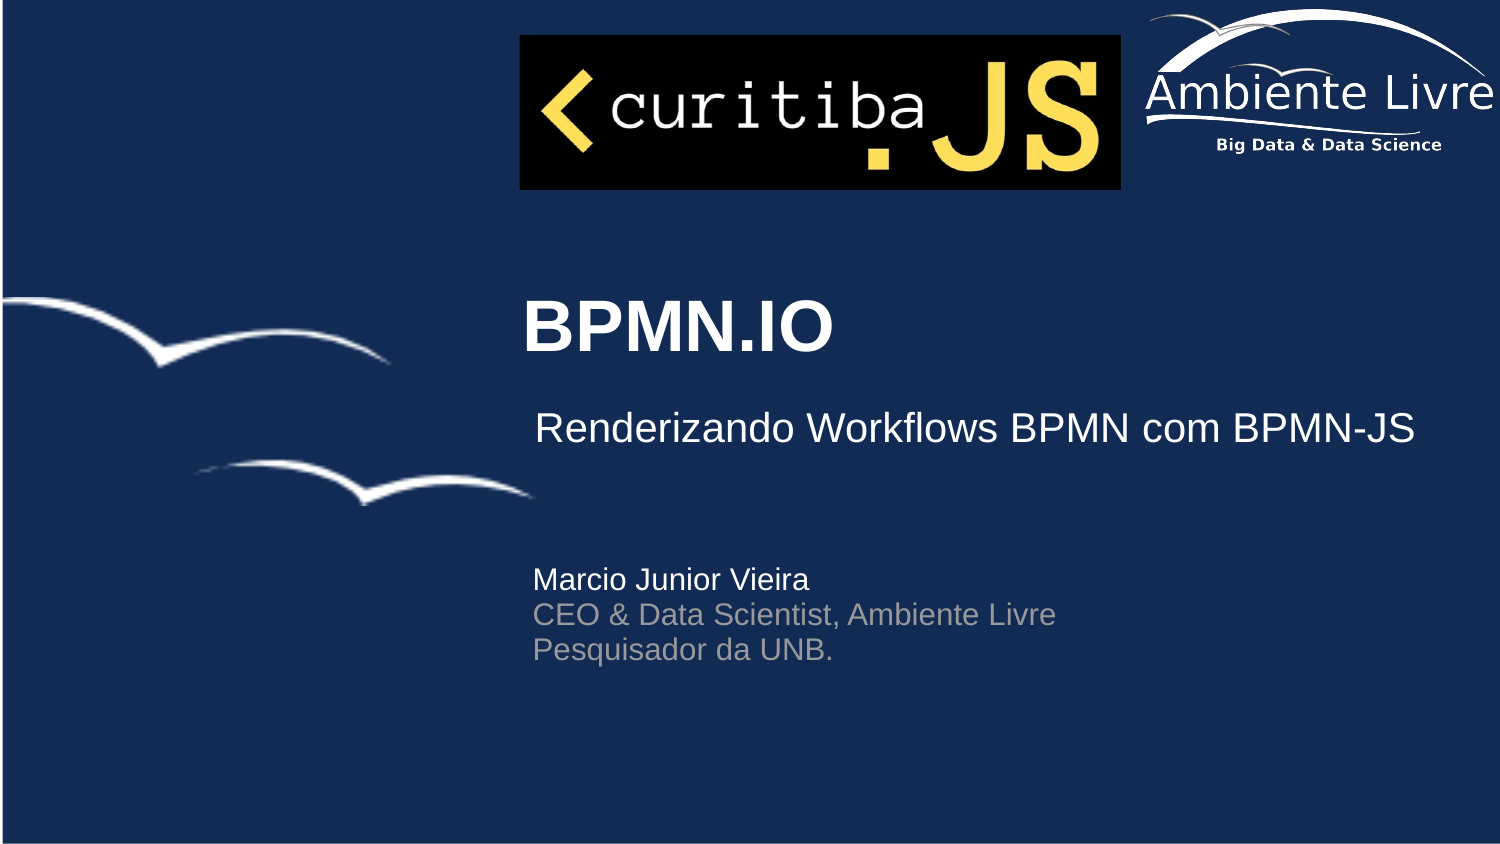

# BPMN.IO
Renderizando Workflows BPMN com BPMN-JS
Marcio Junior Vieira
CEO & Data Scientist, Ambiente Livre
Pesquisador da UNB.